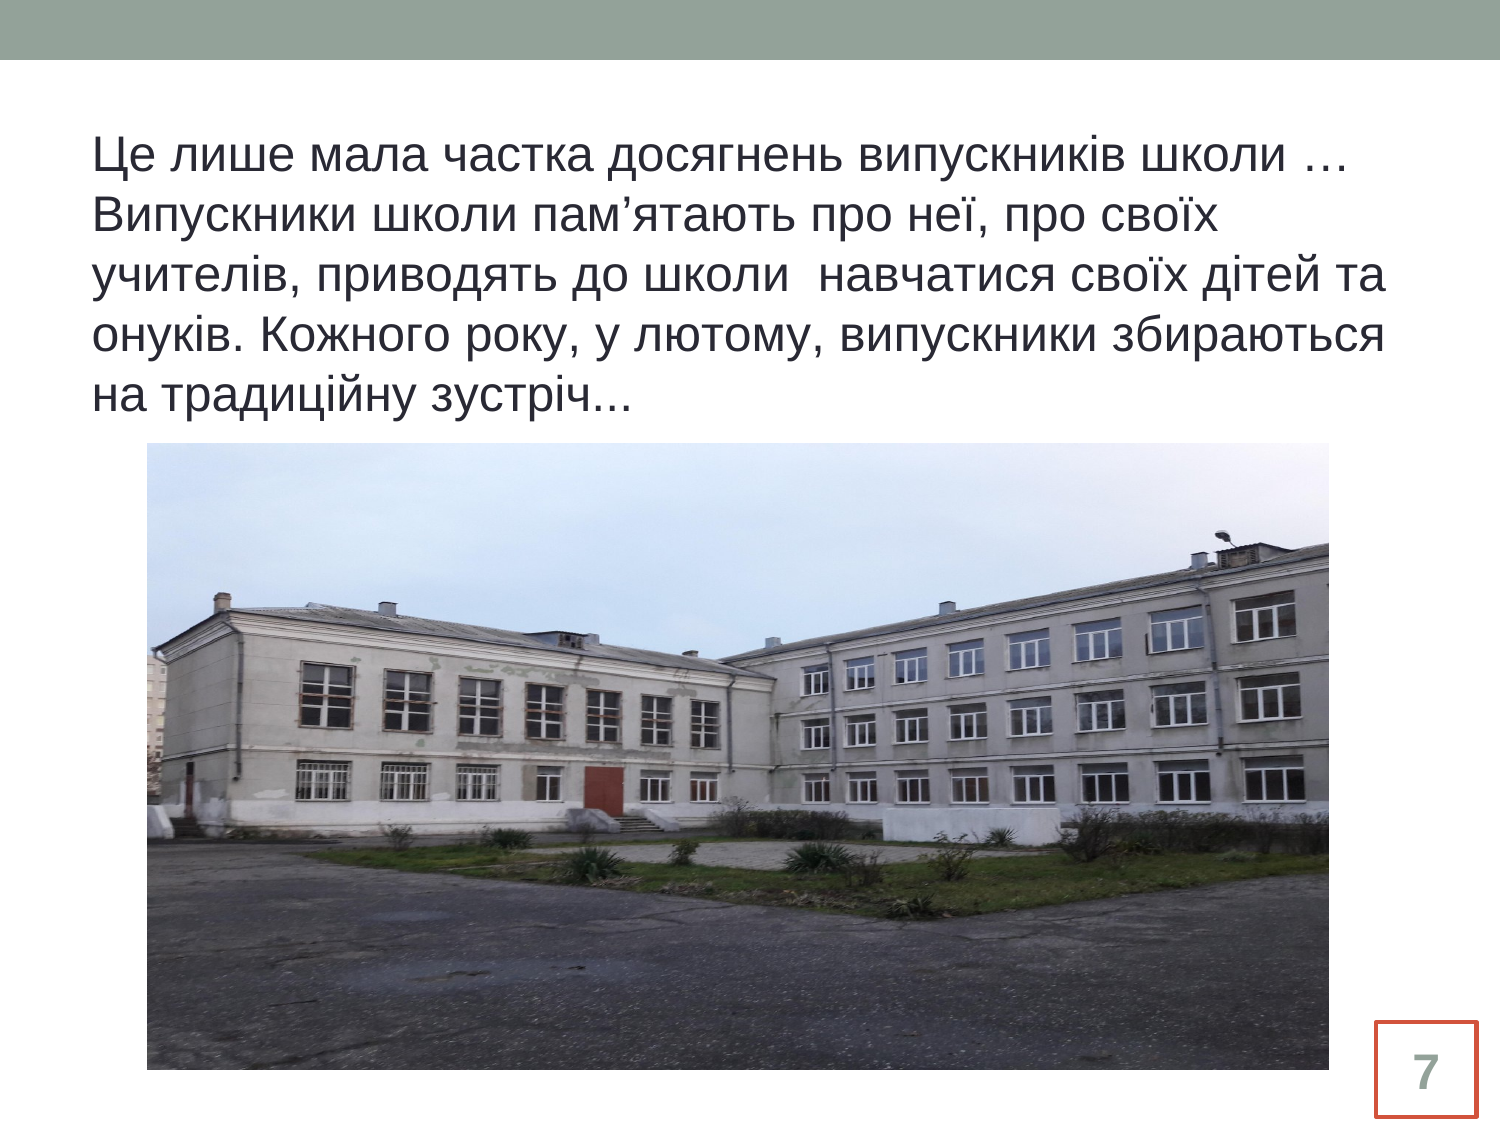

# Це лише мала частка досягнень випускників школи … Випускники школи пам’ятають про неї, про своїх  учителів, приводять до школи  навчатися своїх дітей та онуків. Кожного року, у лютому, випускники збираються на традиційну зустріч...
7